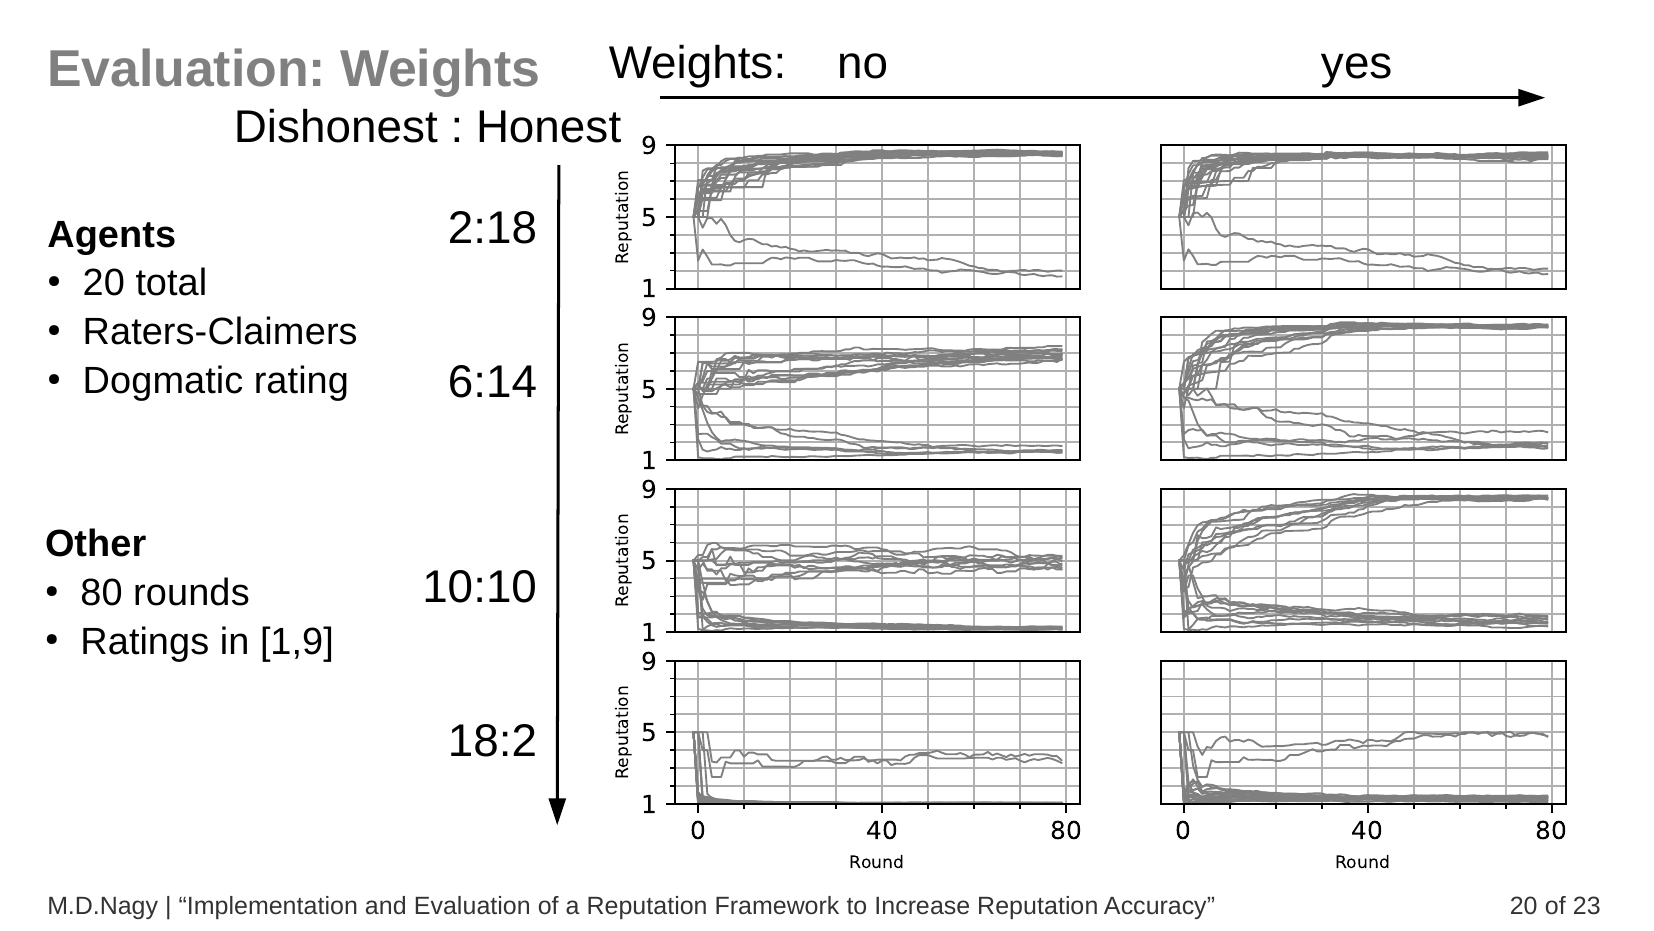

Weights: no yes
# Evaluation: Weights
Dishonest : Honest
2:18
6:14
10:10
18:2
Agents
20 total
Raters-Claimers
Dogmatic rating
Other
80 rounds
Ratings in [1,9]
M.D.Nagy | “Implementation and Evaluation of a Reputation Framework to Increase Reputation Accuracy”
20